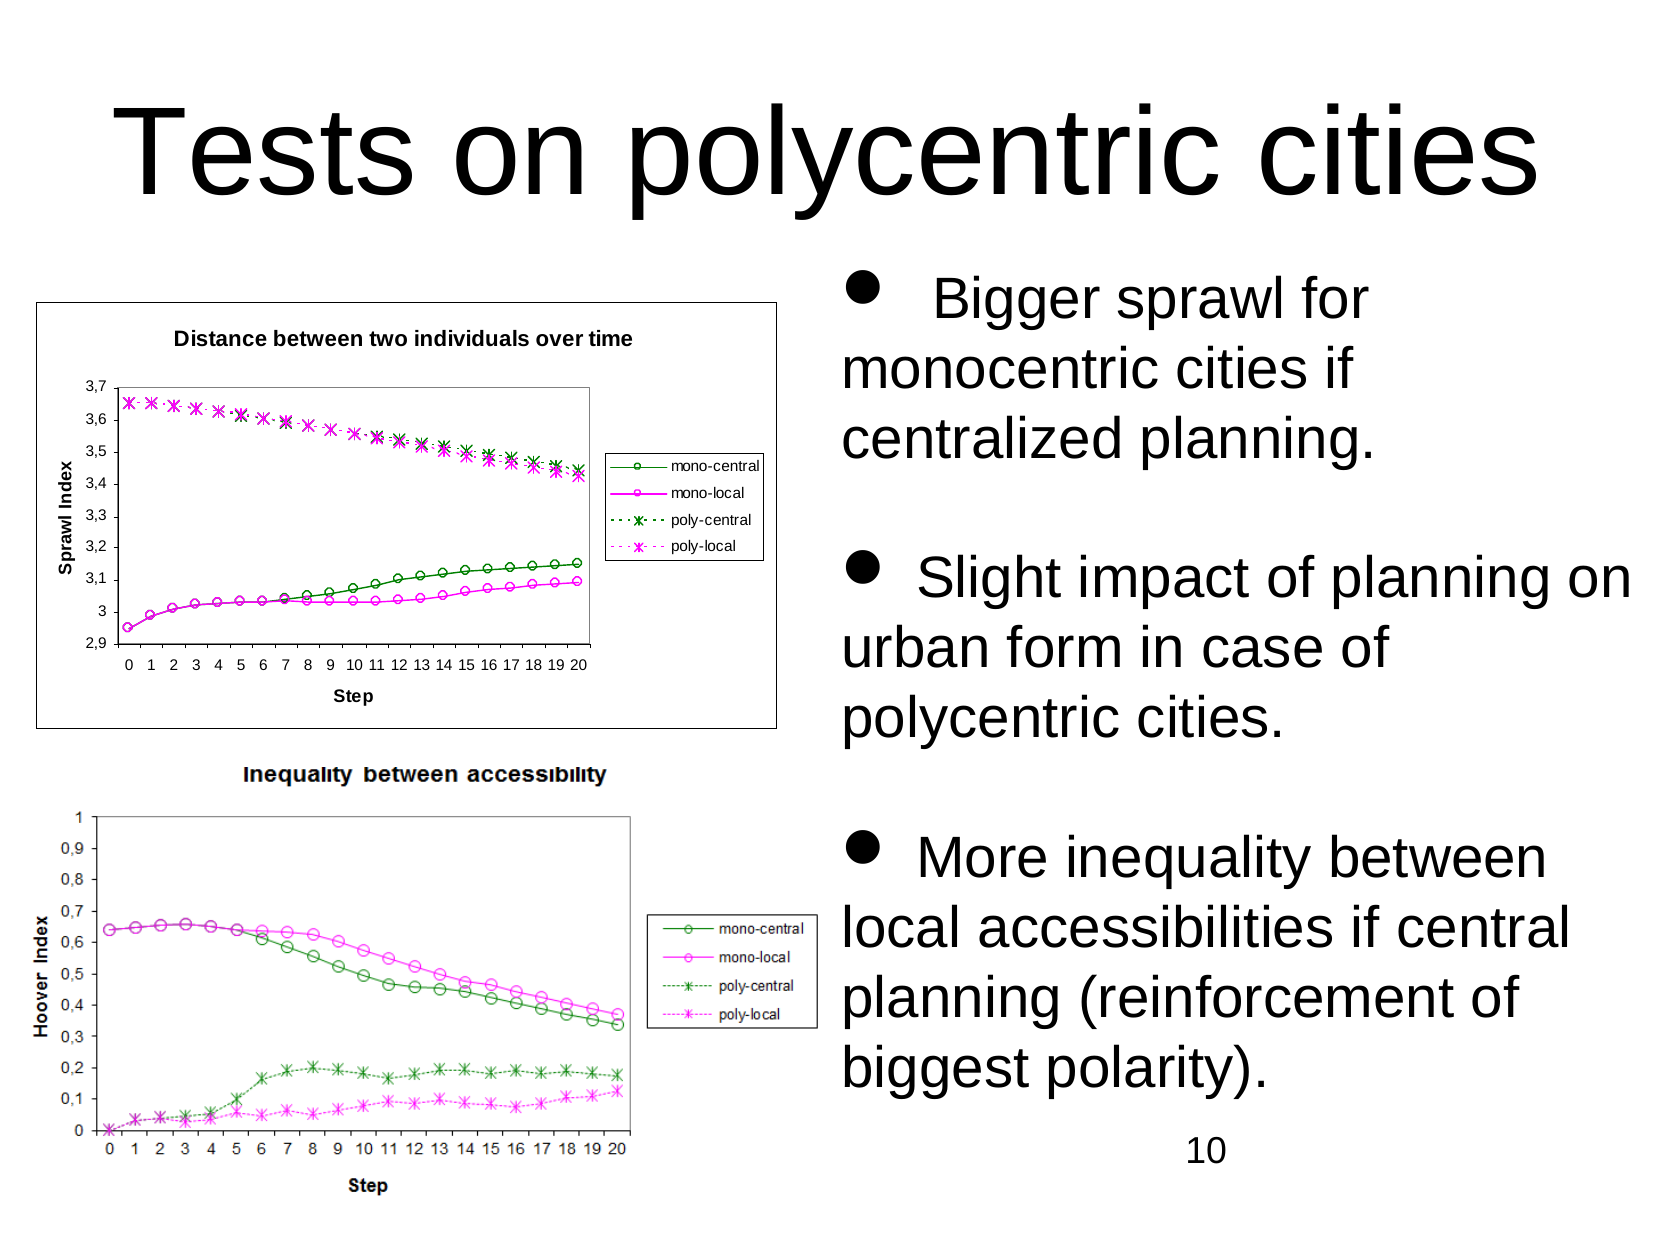

# Tests on polycentric cities
 Bigger sprawl for monocentric cities if centralized planning.
 Slight impact of planning on urban form in case of polycentric cities.
 More inequality between local accessibilities if central planning (reinforcement of biggest polarity).
10